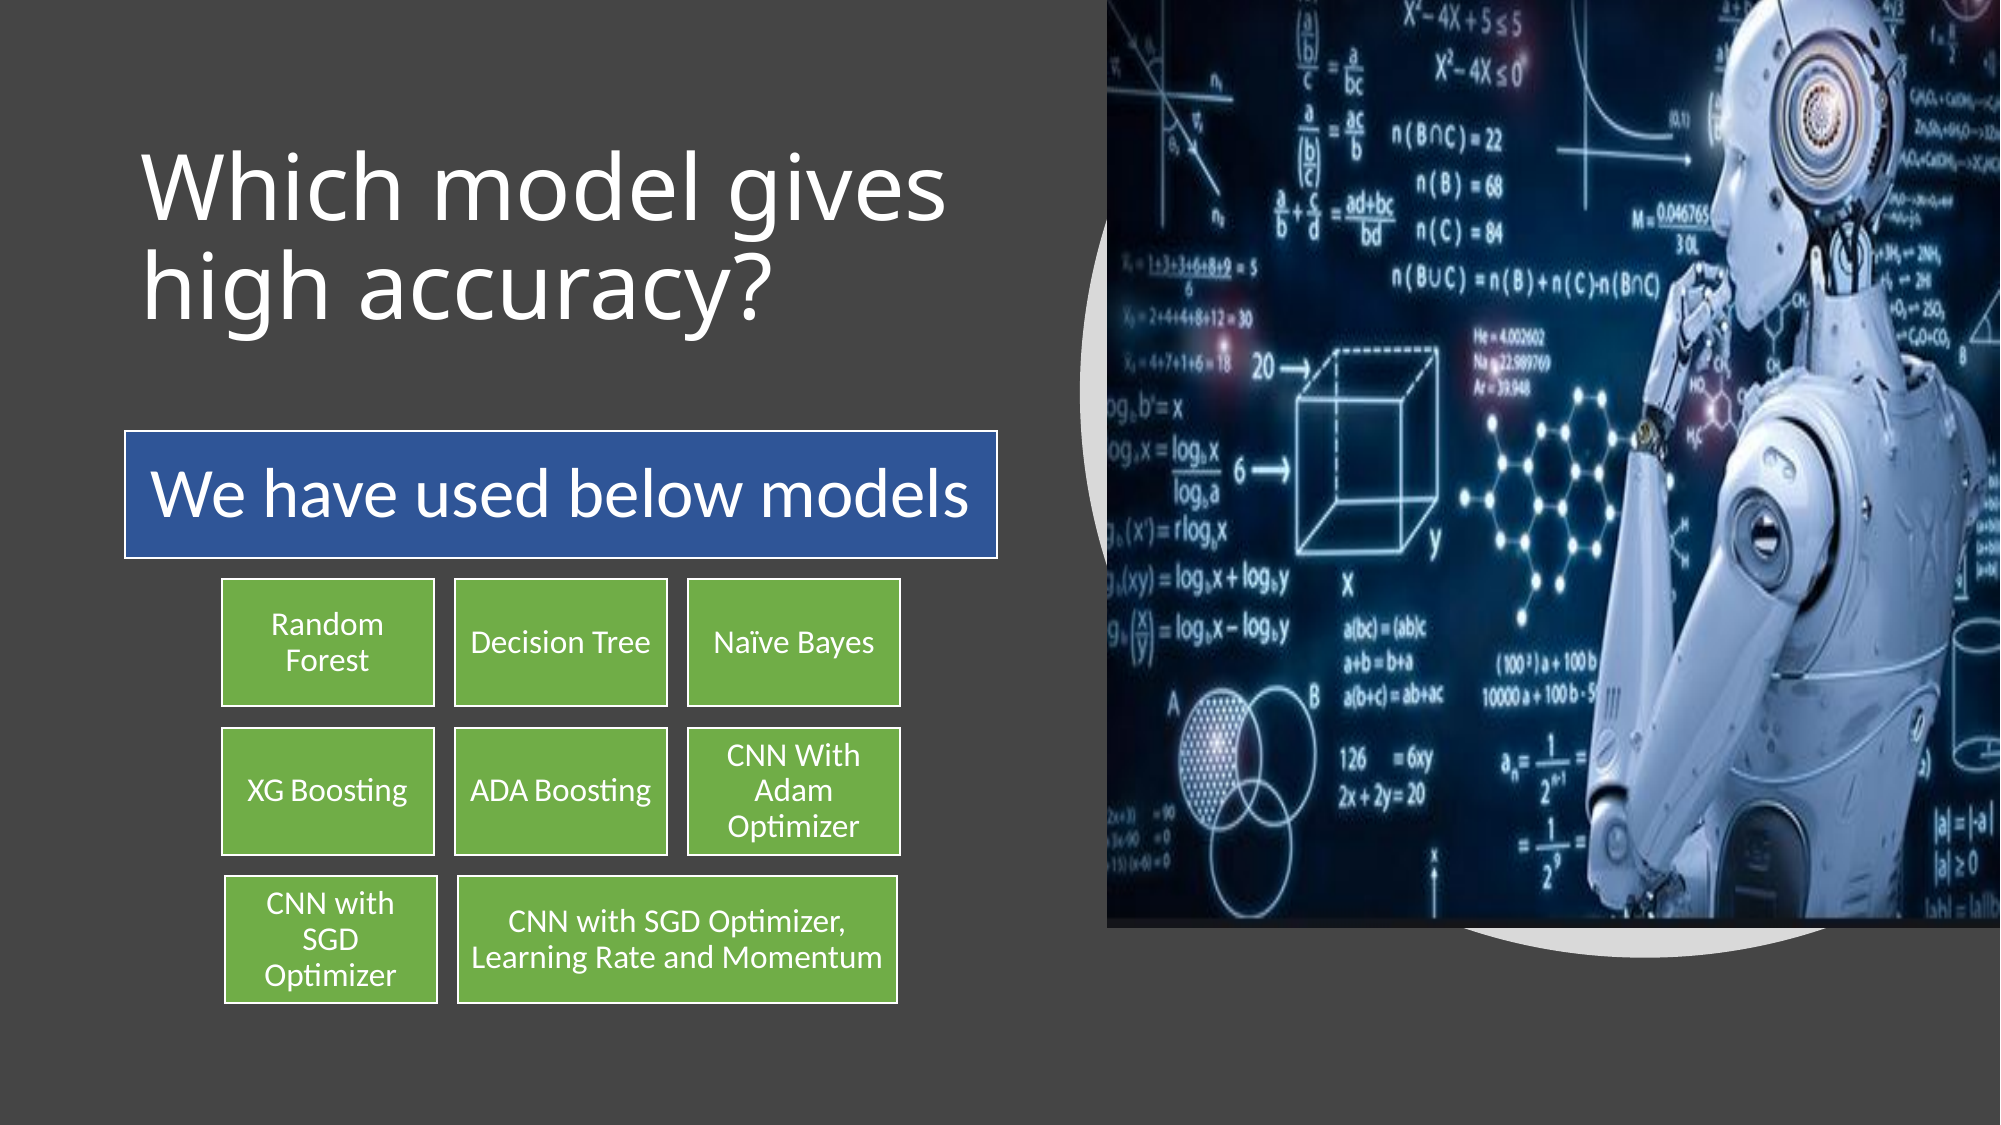

# Which model gives high accuracy?
We have used below models
Random Forest
Decision Tree
Naïve Bayes
XG Boosting
ADA Boosting
CNN With Adam Optimizer
CNN with SGD Optimizer
CNN with SGD Optimizer, Learning Rate and Momentum